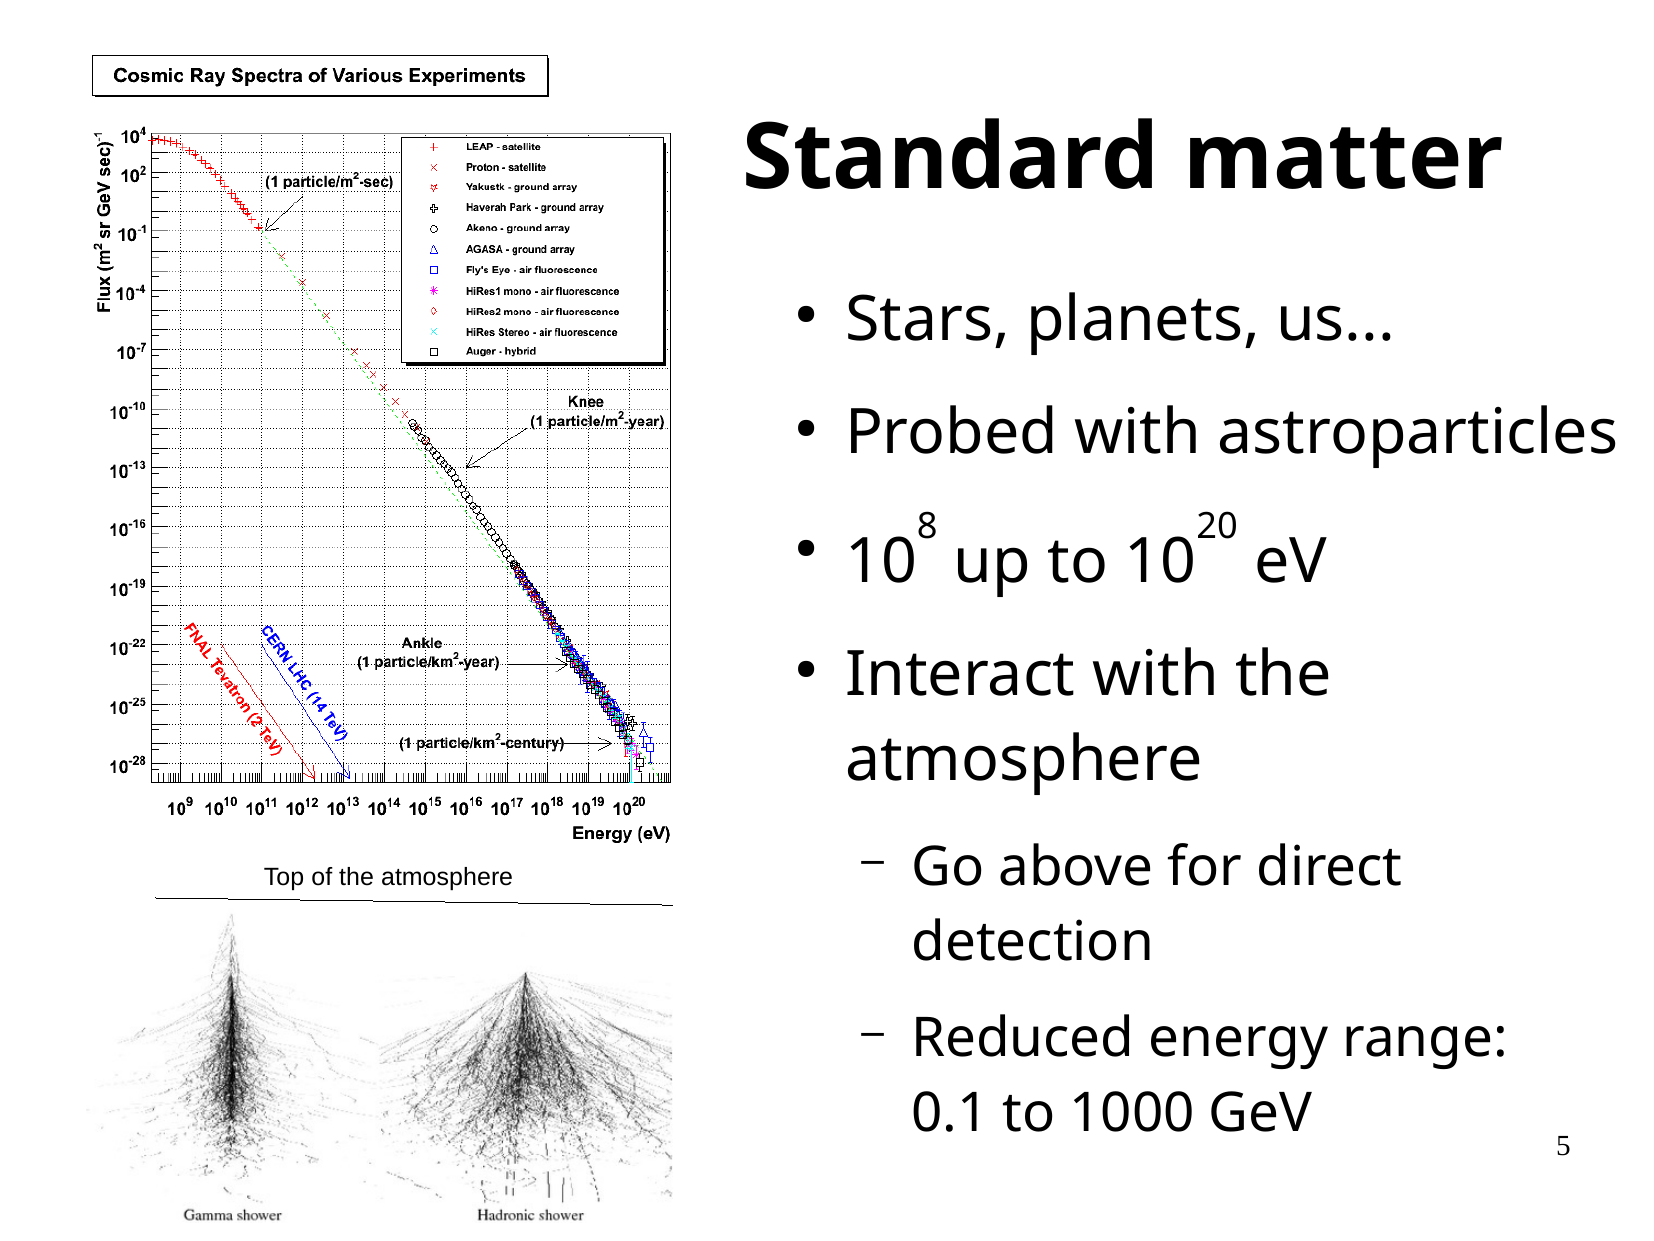

Standard matter
# Stars, planets, us...
Probed with astroparticles
108 up to 1020 eV
Interact with the atmosphere
Go above for direct detection
Reduced energy range:
0.1 to 1000 GeV
Top of the atmosphere
5